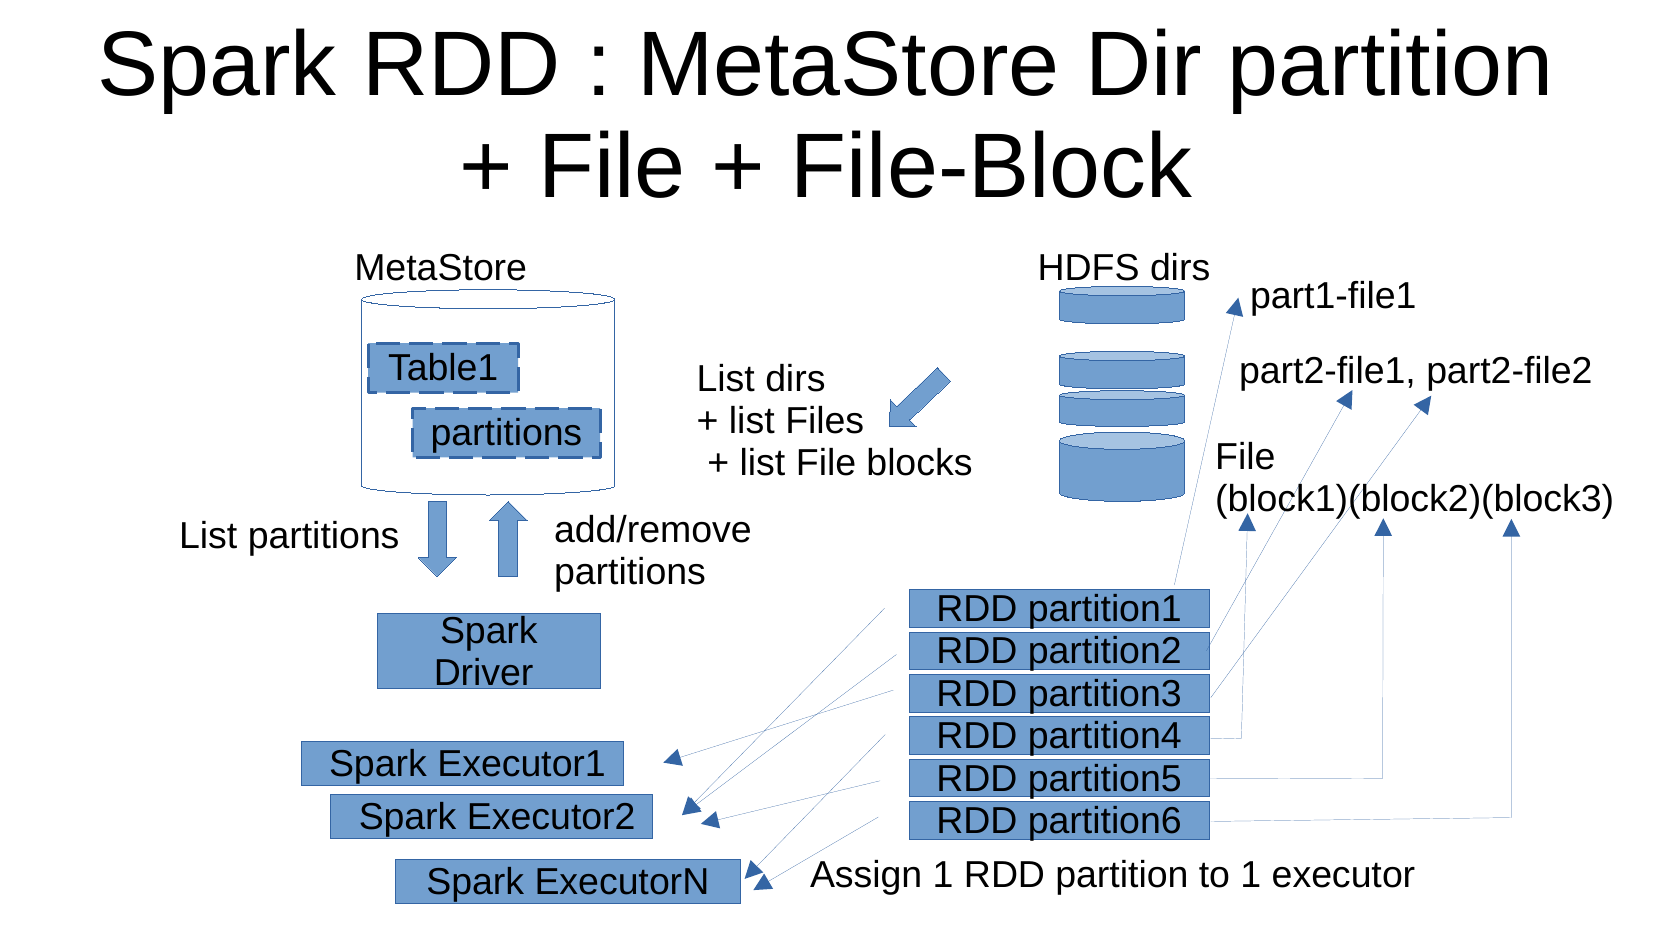

# Spark RDD : MetaStore Dir partition + File + File-Block
MetaStore
HDFS dirs
part1-file1
part2-file1, part2-file2
Table1
List dirs
+ list Files
 + list File blocks
partitions
File
(block1)(block2)(block3)
add/remove
partitions
List partitions
RDD partition1
Spark Driver
RDD partition2
RDD partition3
RDD partition4
 Spark Executor1
RDD partition5
 Spark Executor2
RDD partition6
Assign 1 RDD partition to 1 executor
 Spark ExecutorN